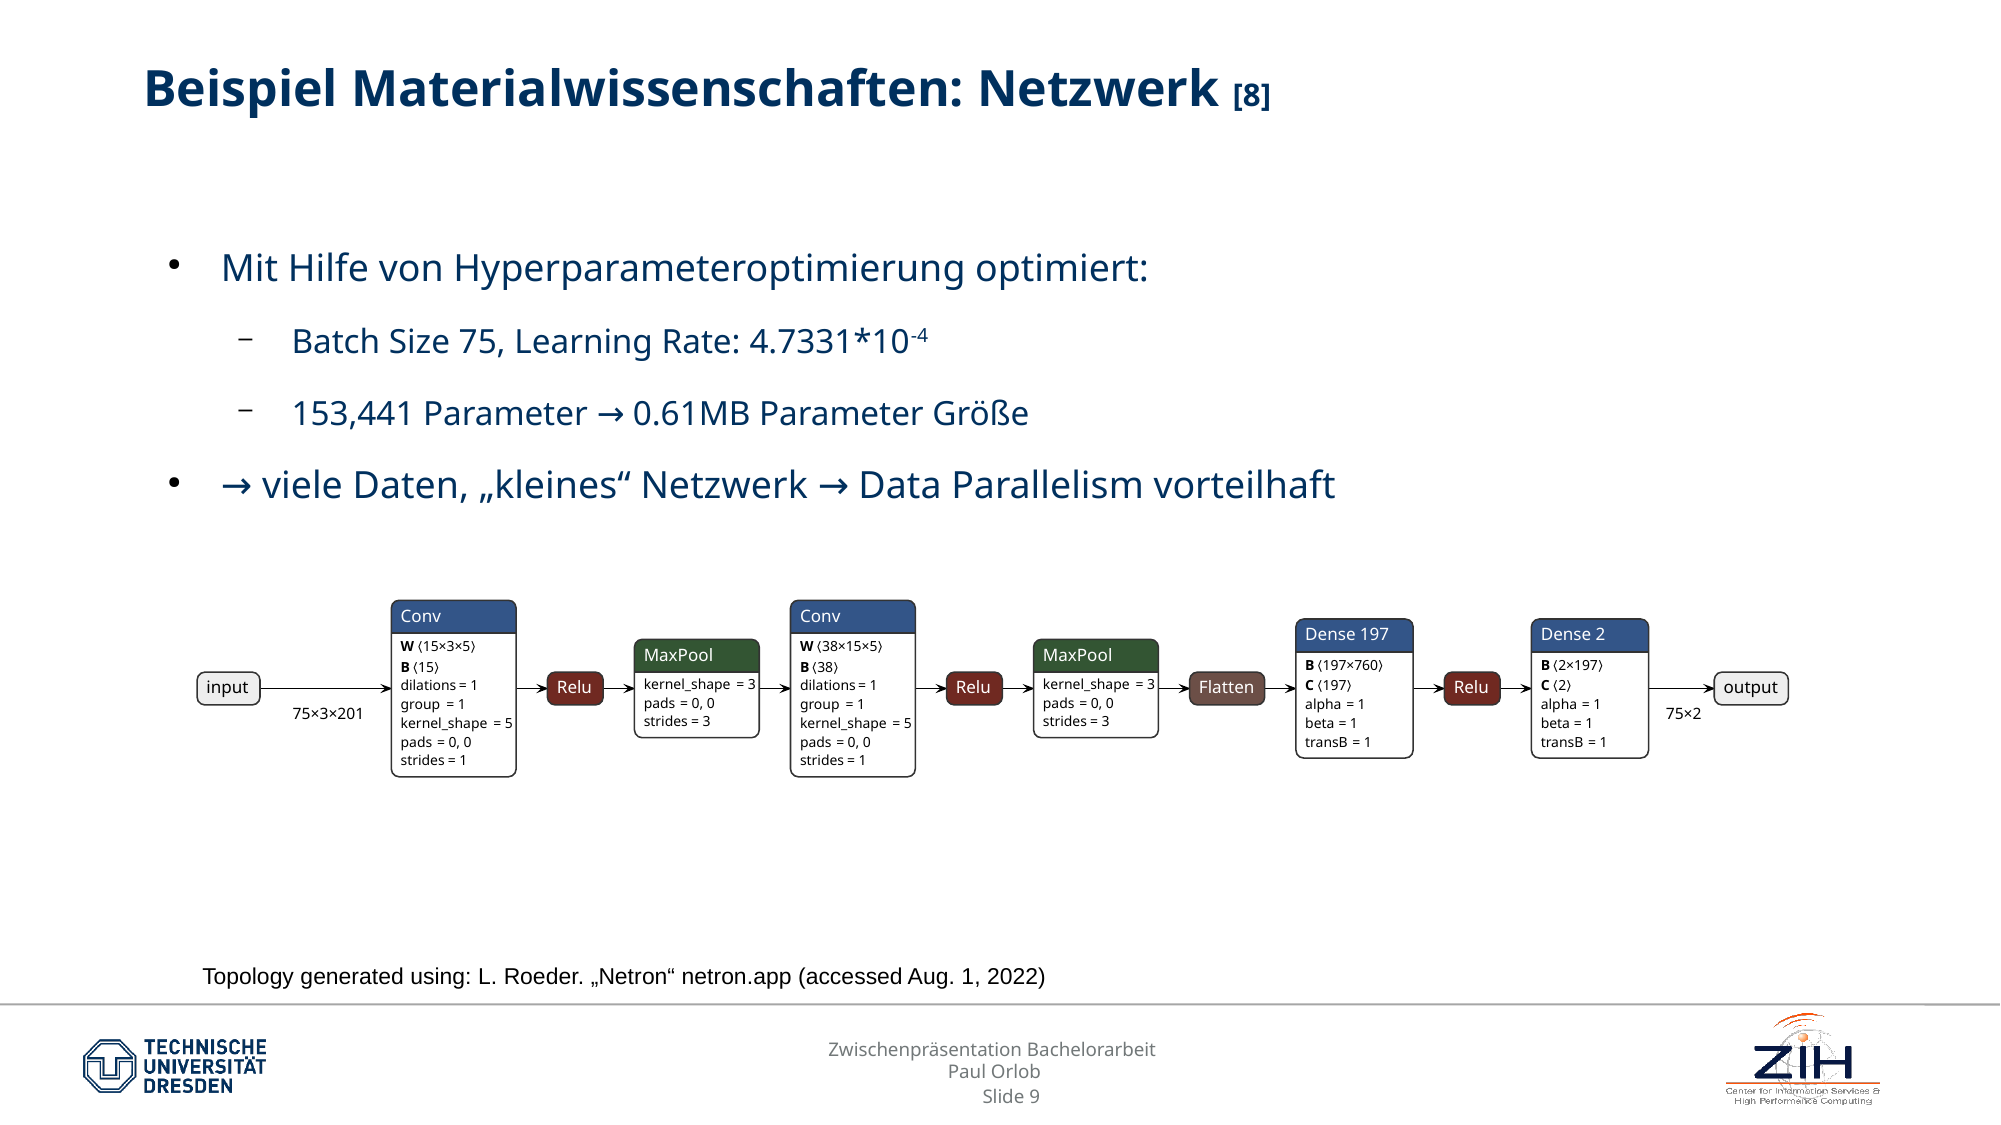

Beispiel Materialwissenschaften: Netzwerk [8]
# Mit Hilfe von Hyperparameteroptimierung optimiert:
Batch Size 75, Learning Rate: 4.7331*10-4
153,441 Parameter → 0.61MB Parameter Größe
→ viele Daten, „kleines“ Netzwerk → Data Parallelism vorteilhaft
Topology generated using: L. Roeder. „Netron“ netron.app (accessed Aug. 1, 2022)